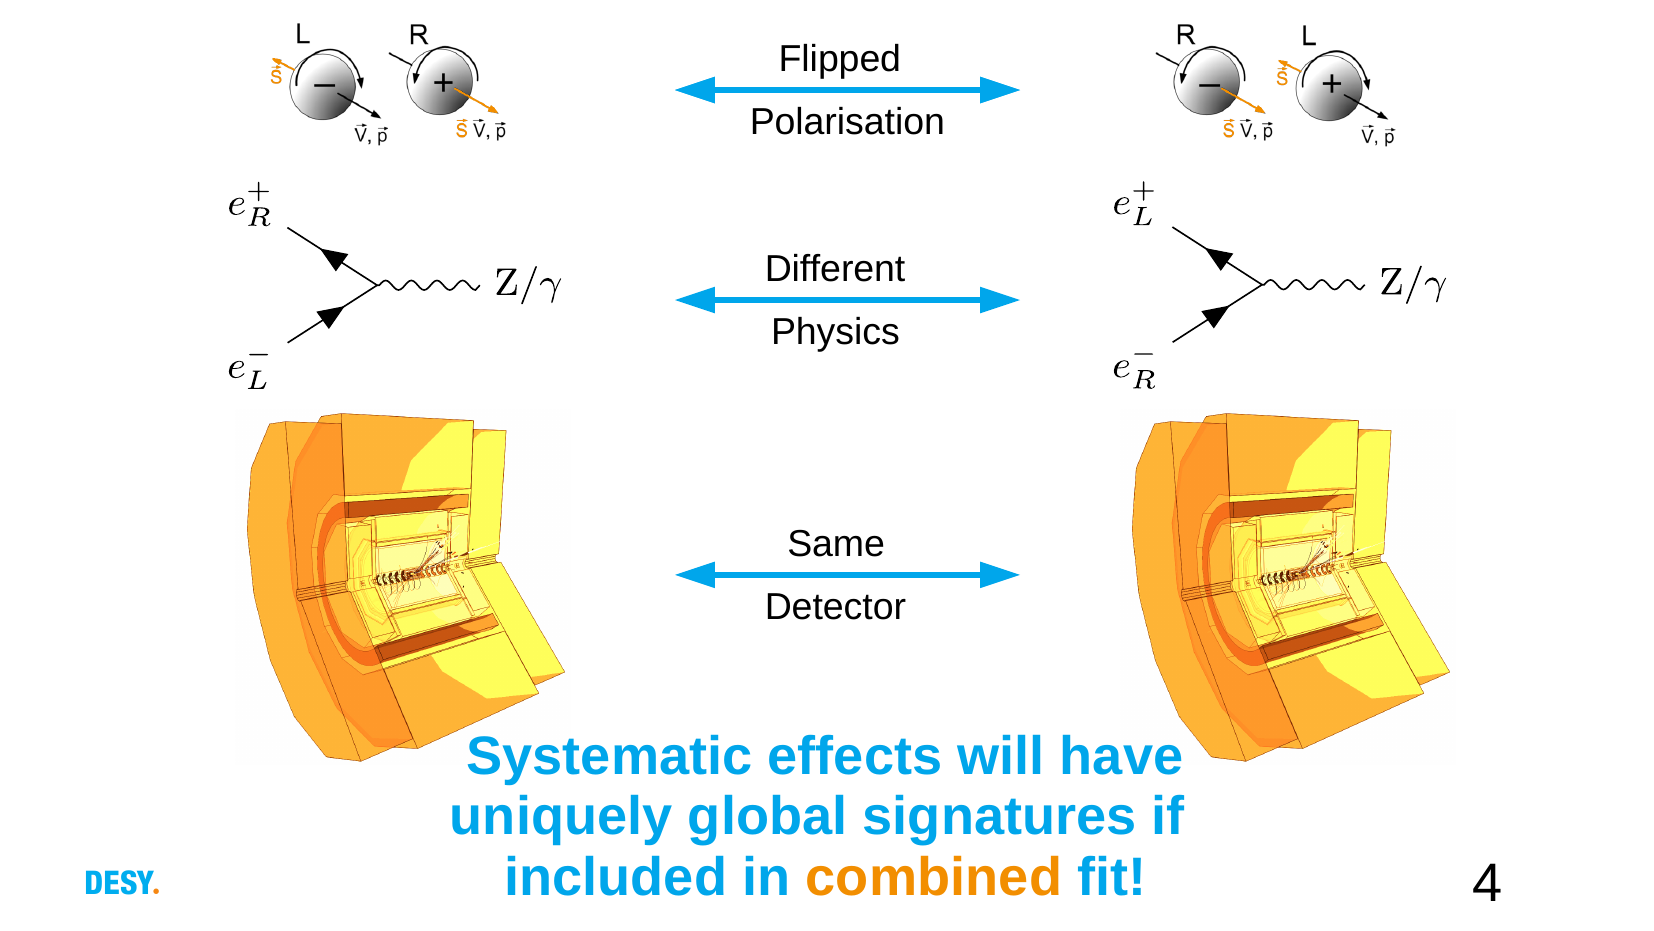

Flipped
–
+
–
+
Polarisation
Different
Physics
Same
Detector
Systematic effects will have
uniquely global signatures if
included in combined fit!